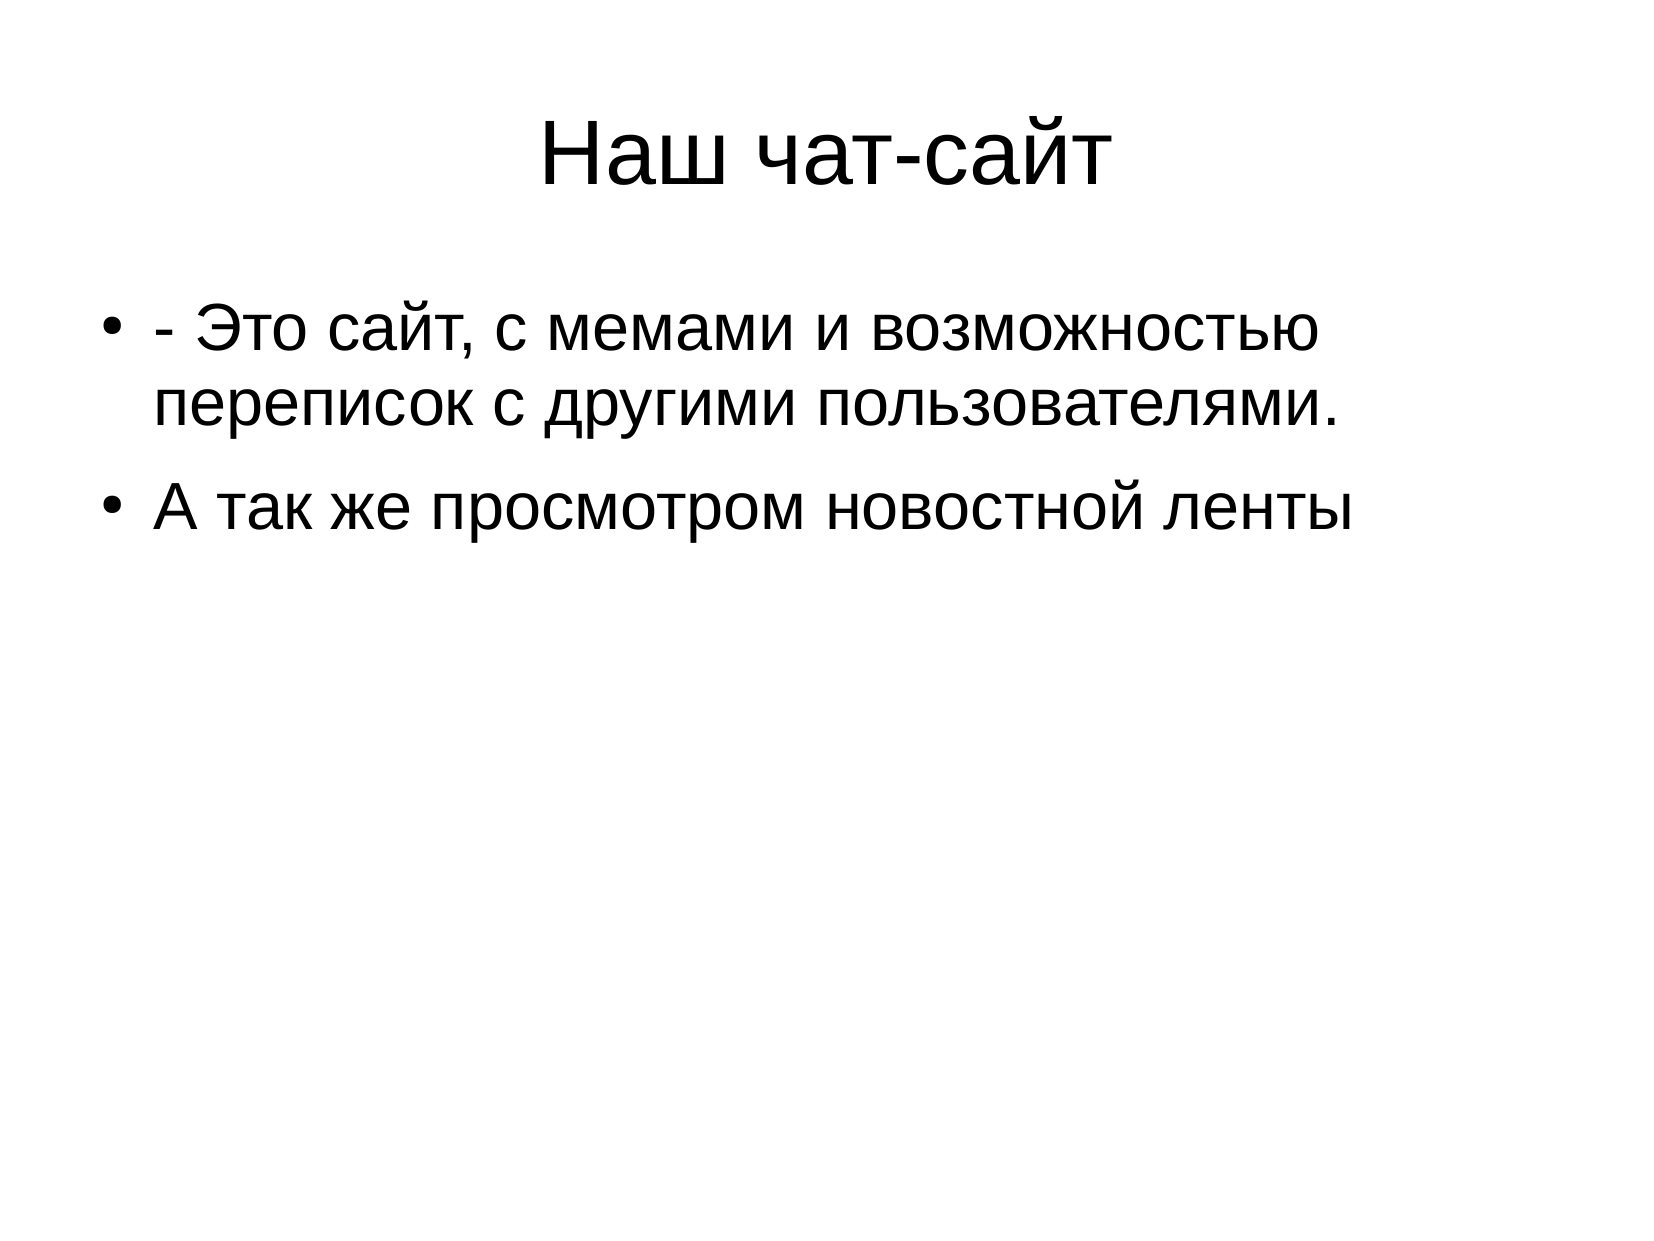

# Наш чат-сайт
- Это сайт, с мемами и возможностью переписок с другими пользователями.
А так же просмотром новостной ленты